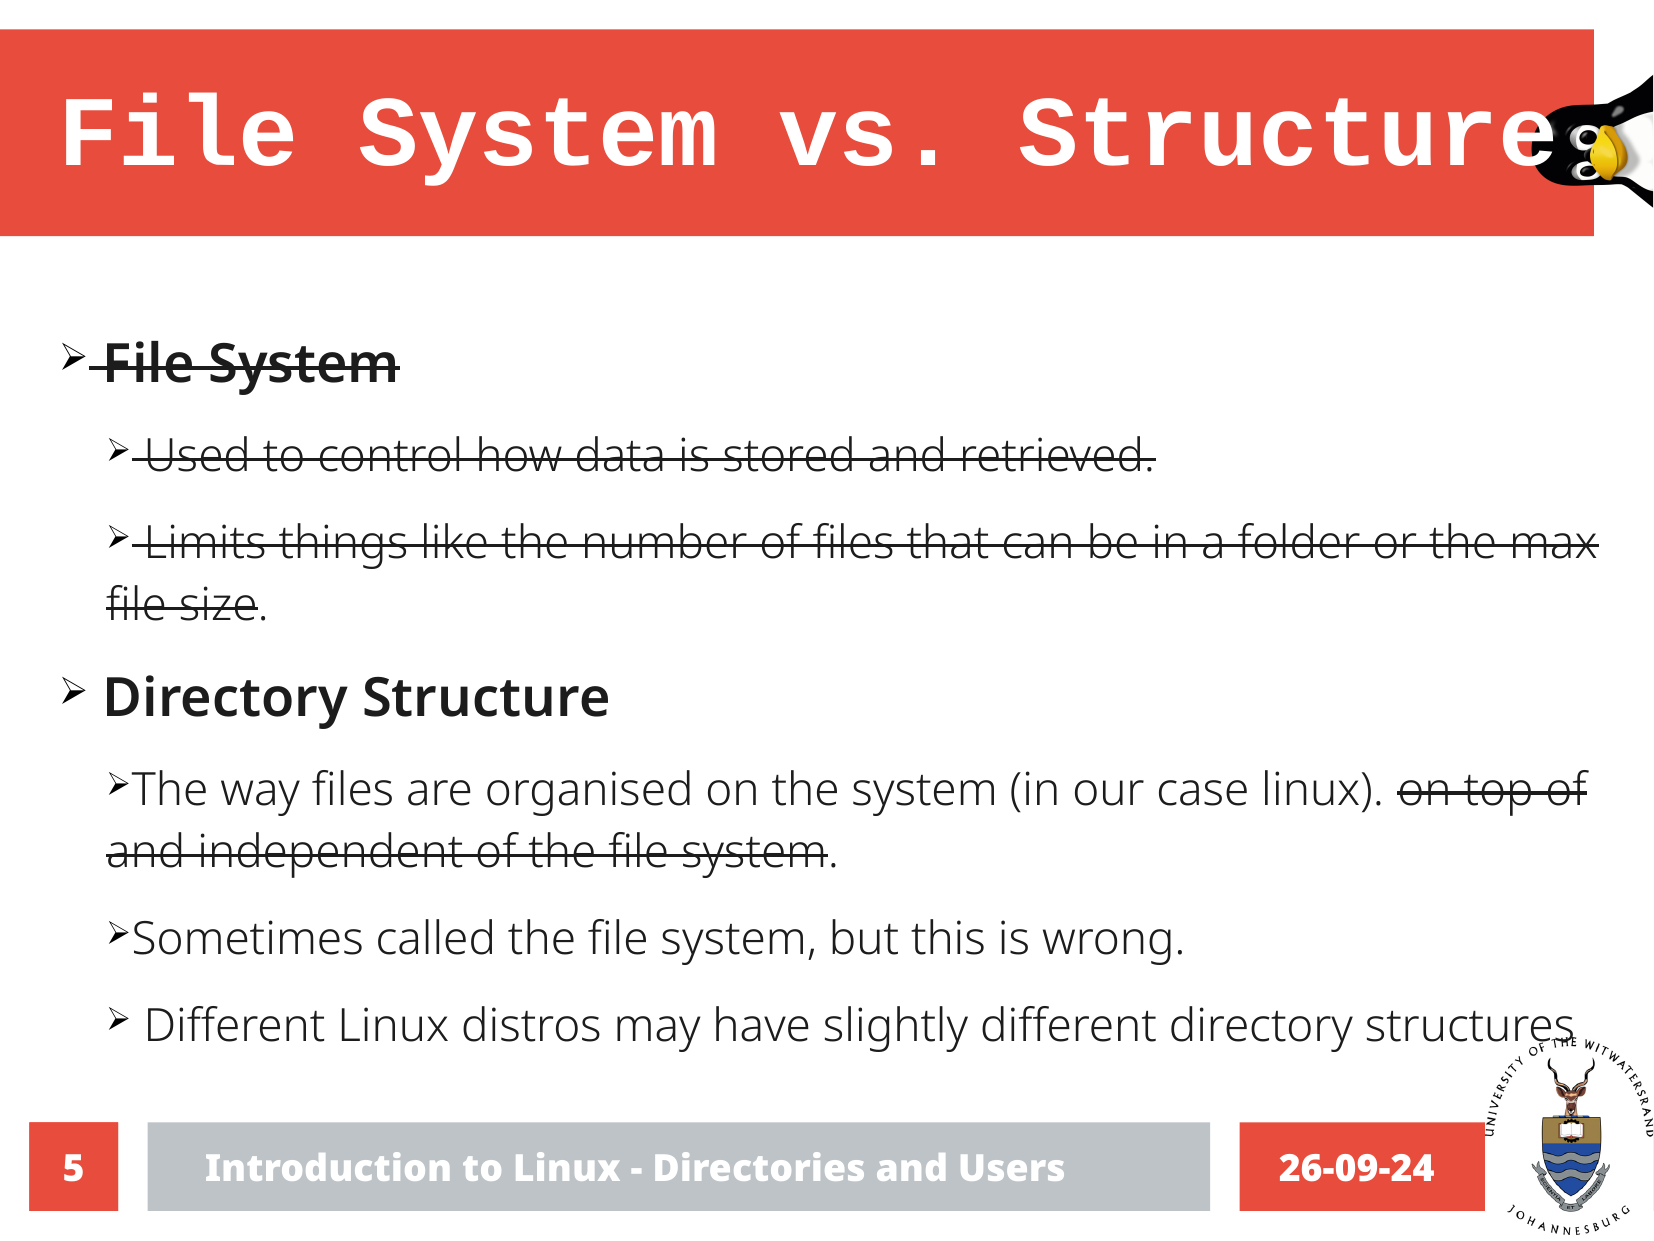

# File System vs. Structure
 File System
 Used to control how data is stored and retrieved.
 Limits things like the number of files that can be in a folder or the max file size.
 Directory Structure
The way files are organised on the system (in our case linux). on top of and independent of the file system.
Sometimes called the file system, but this is wrong.
 Different Linux distros may have slightly different directory structures
5
 Introduction to Linux - Directories and Users